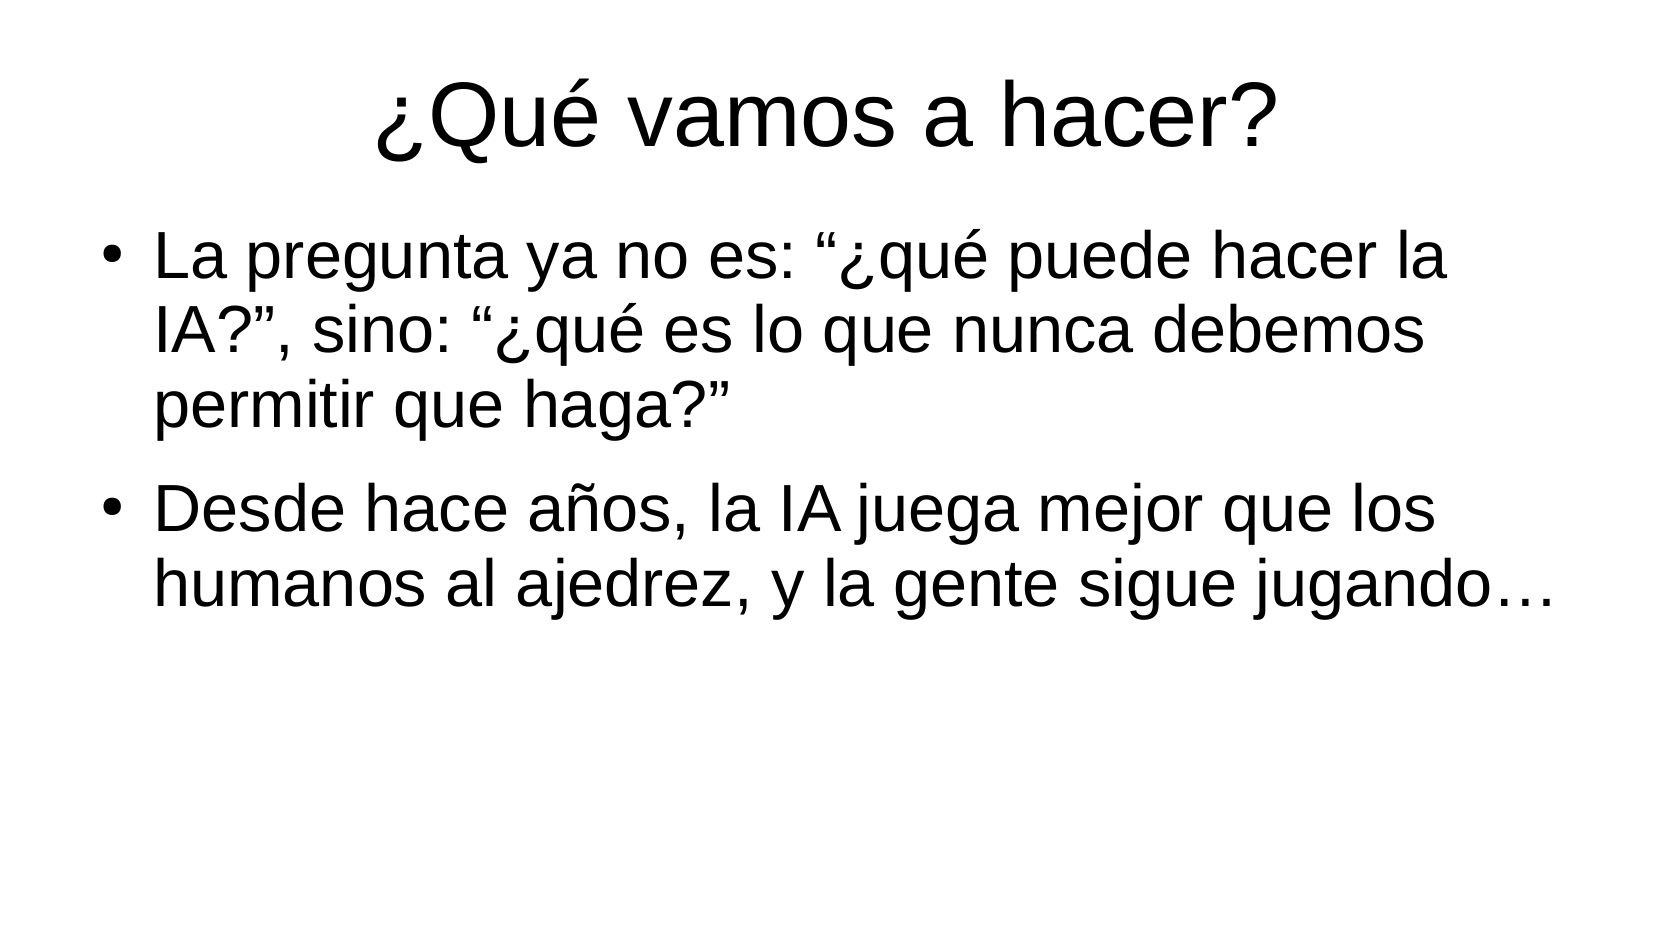

# ¿Qué vamos a hacer?
La pregunta ya no es: “¿qué puede hacer la IA?”, sino: “¿qué es lo que nunca debemos permitir que haga?”
Desde hace años, la IA juega mejor que los humanos al ajedrez, y la gente sigue jugando…